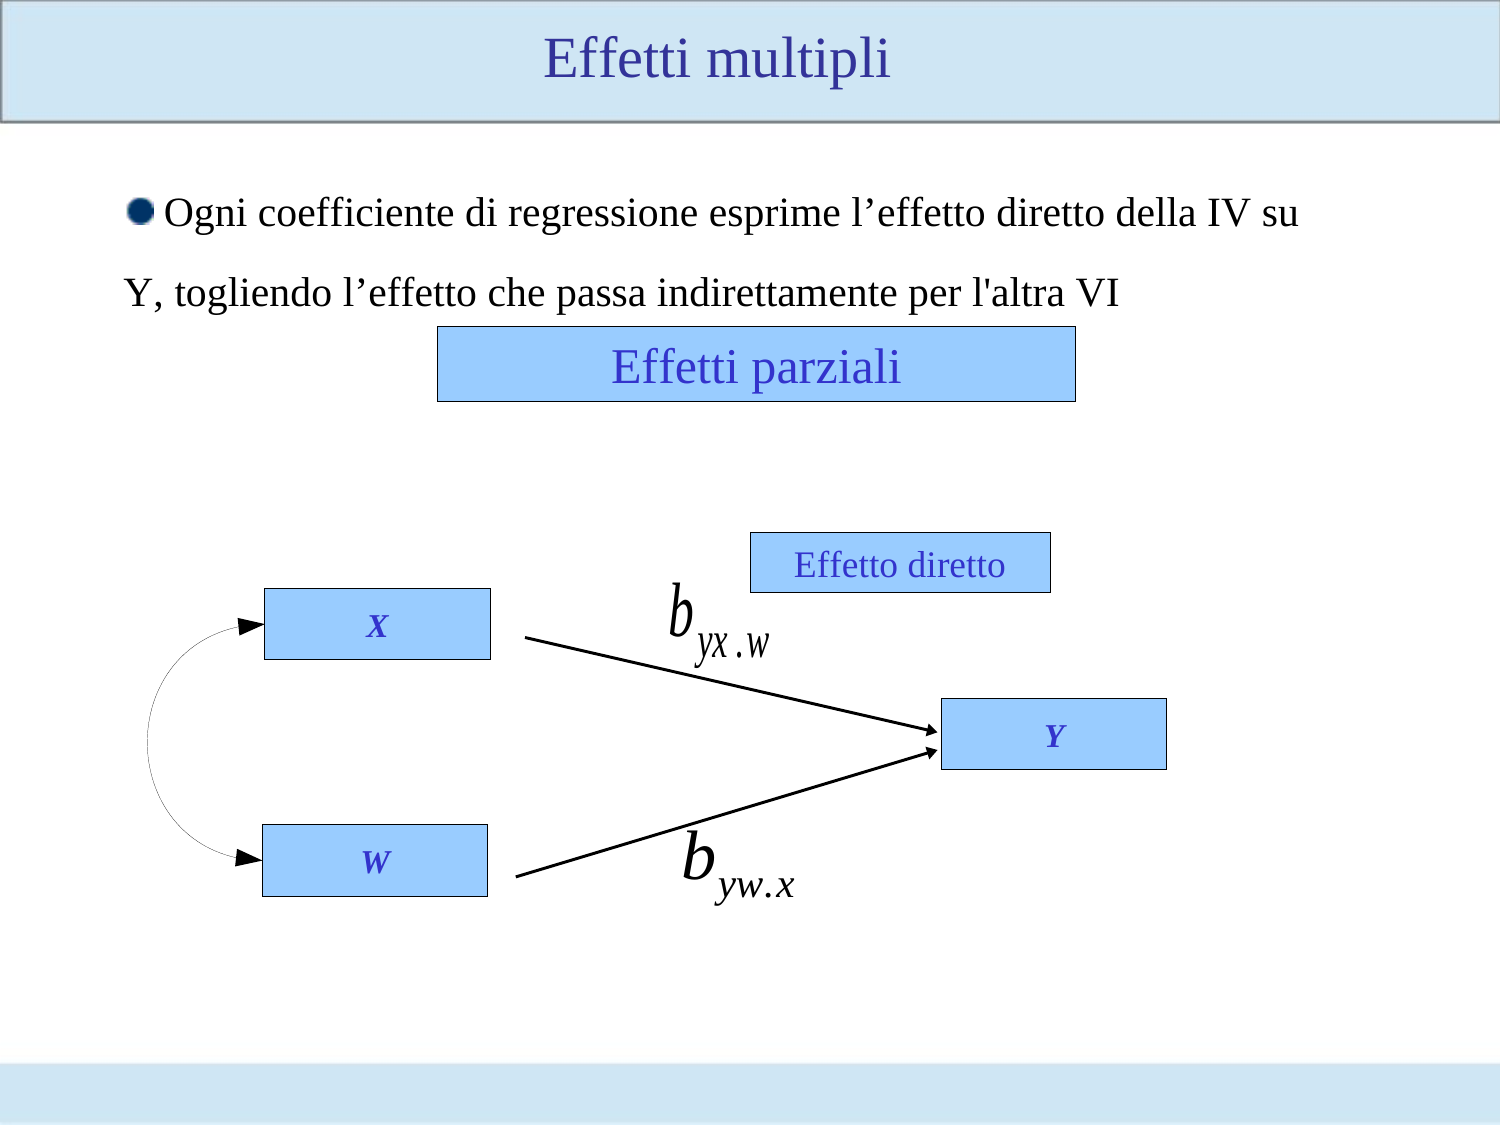

# Effetti multipli
 Ogni coefficiente di regressione esprime l’effetto diretto della IV su Y, togliendo l’effetto che passa indirettamente per l'altra VI
Effetti parziali
Effetto diretto
X
Y
W
79